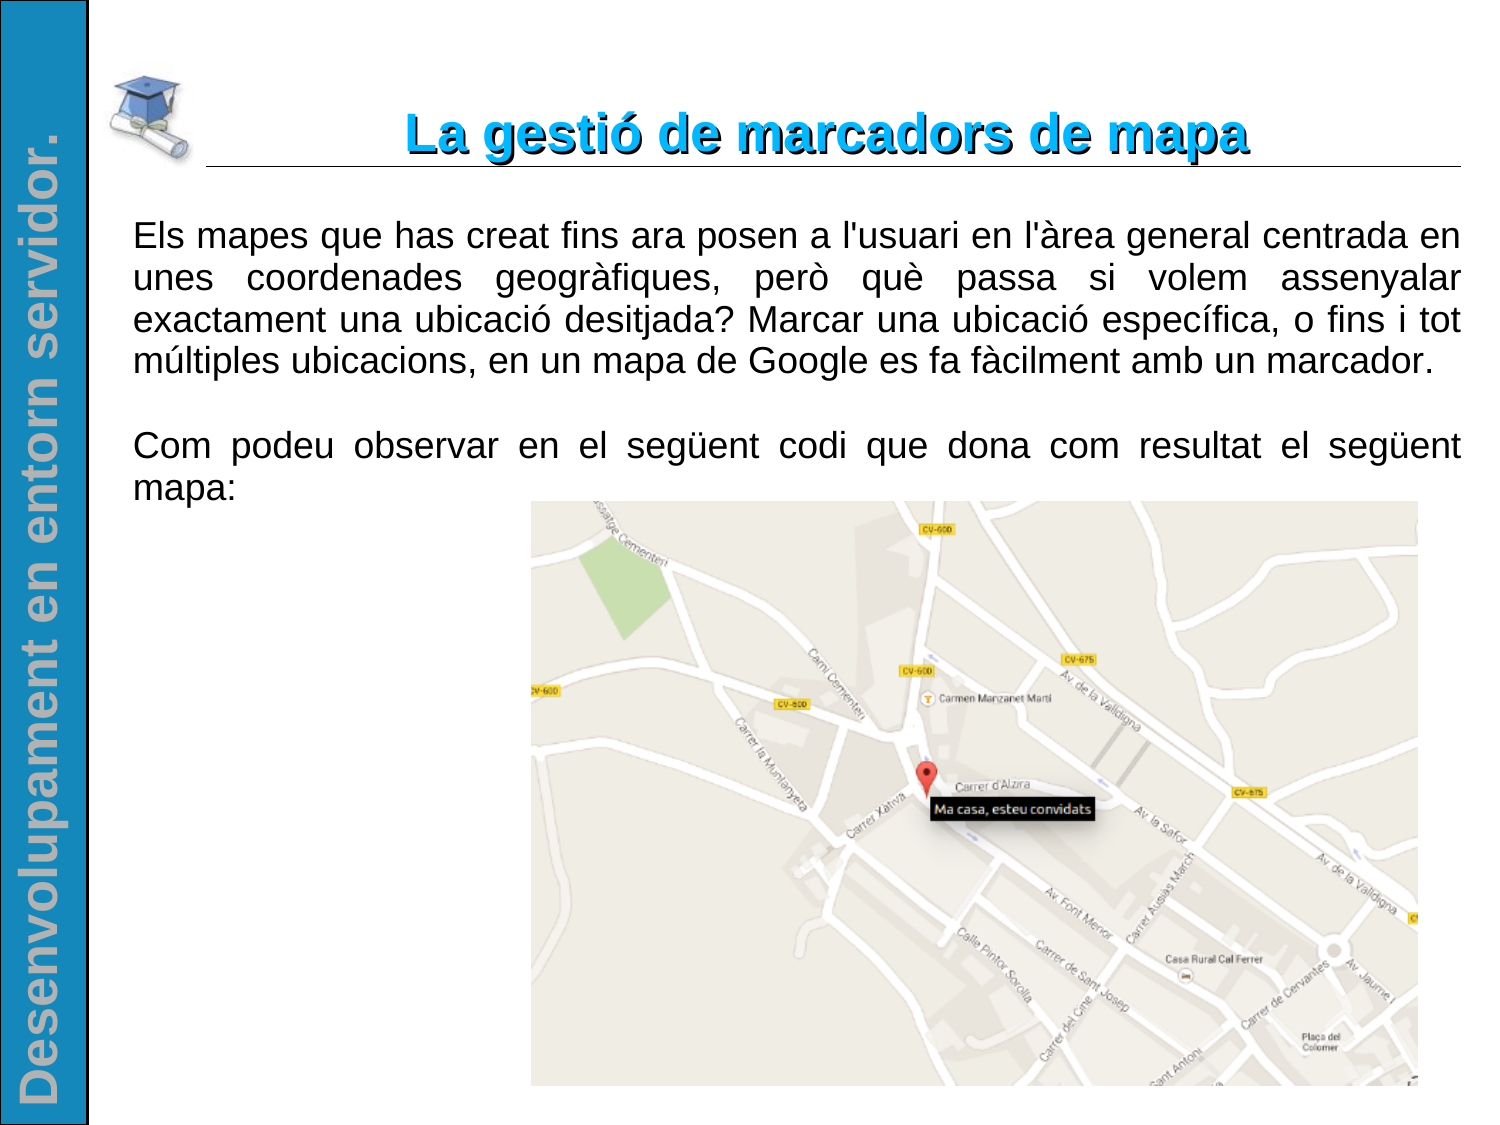

# La gestió de marcadors de mapa
Els mapes que has creat fins ara posen a l'usuari en l'àrea general centrada en unes coordenades geogràfiques, però què passa si volem assenyalar exactament una ubicació desitjada? Marcar una ubicació específica, o fins i tot múltiples ubicacions, en un mapa de Google es fa fàcilment amb un marcador.
Com podeu observar en el següent codi que dona com resultat el següent mapa: